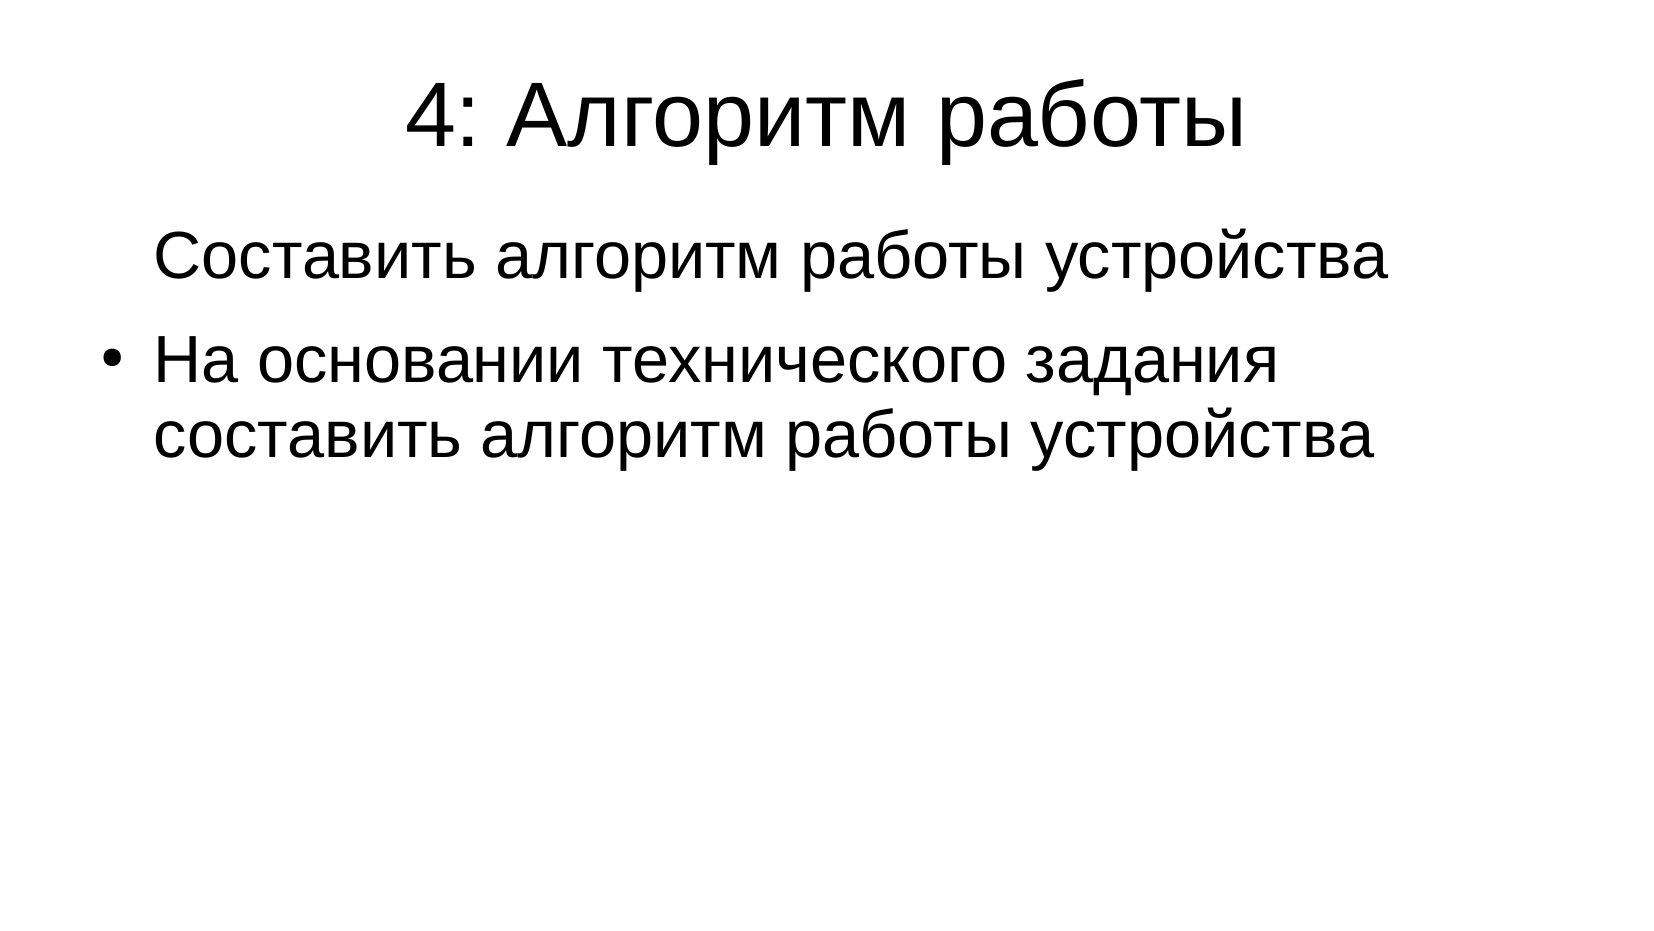

# 4: Алгоритм работы
Составить алгоритм работы устройства
На основании технического задания составить алгоритм работы устройства